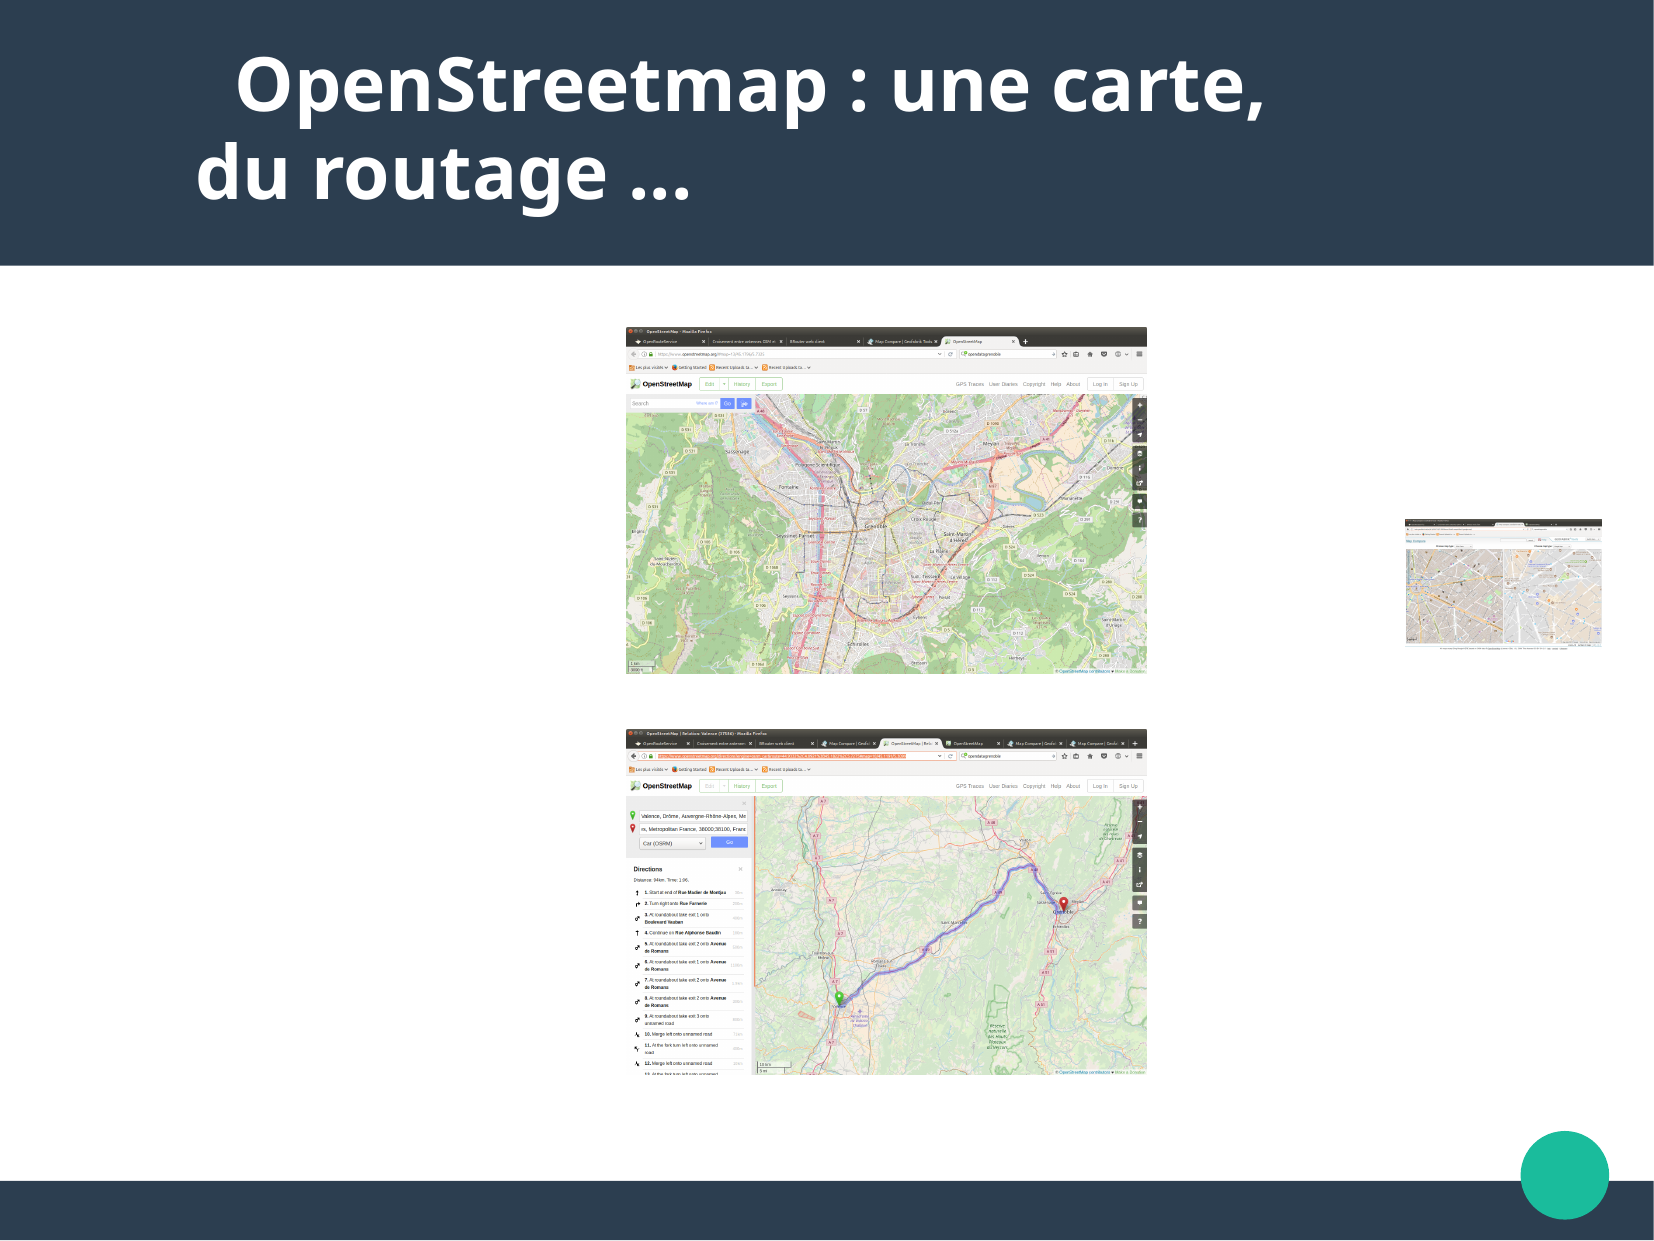

# OpenStreetmap : une carte, du routage ...